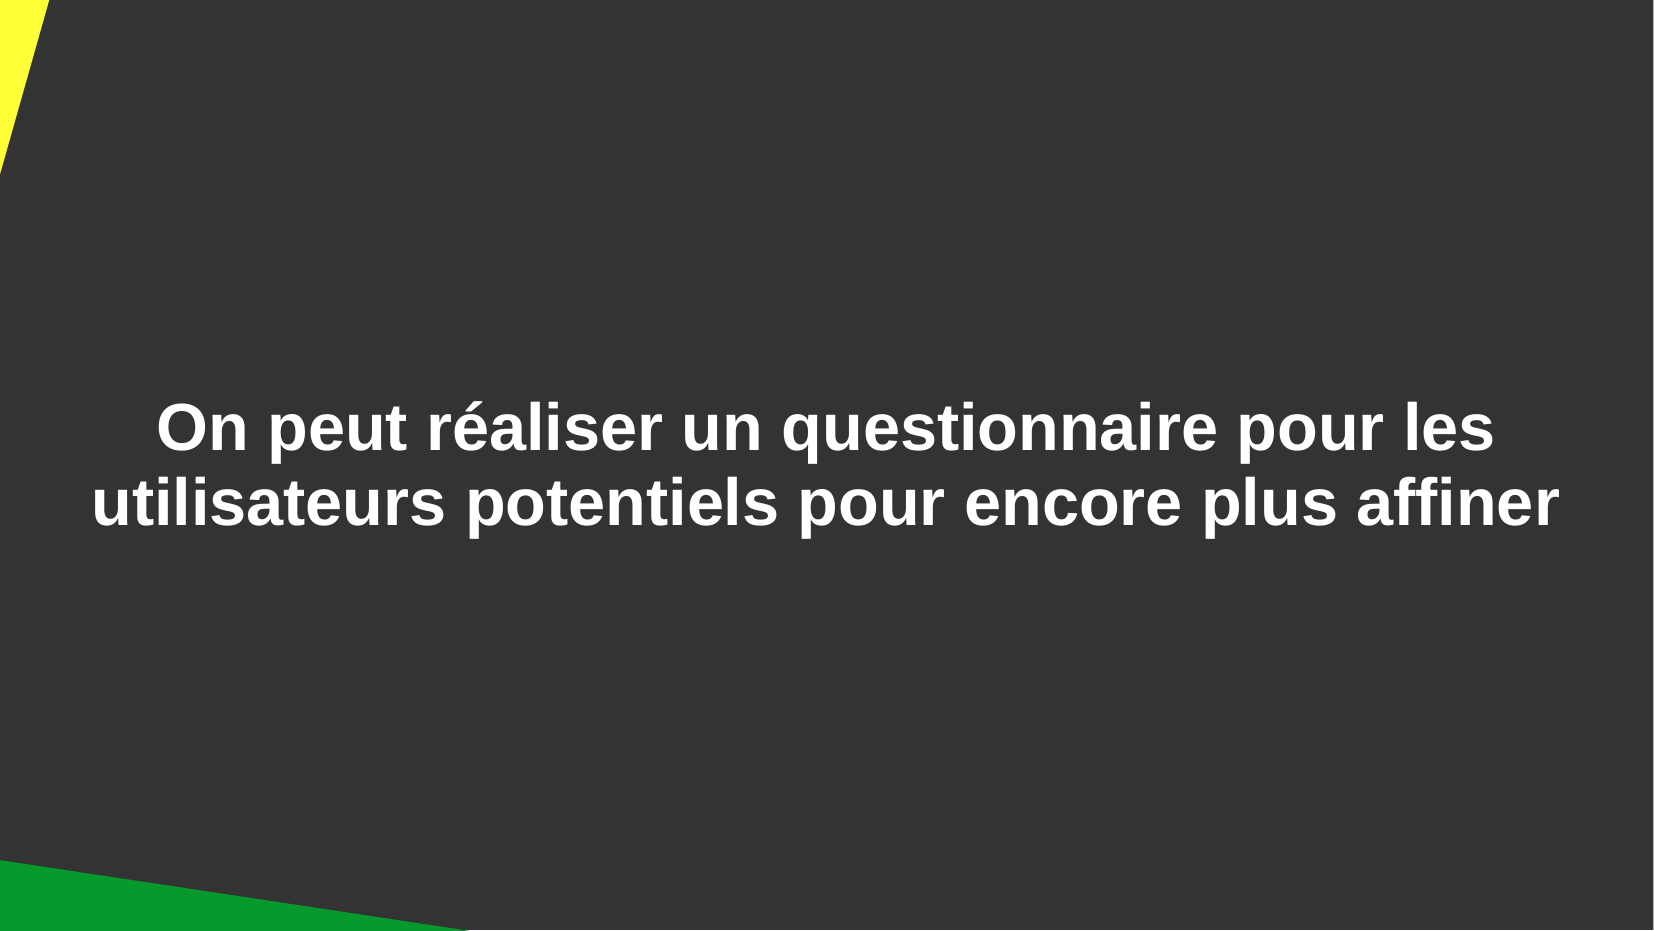

# On peut réaliser un questionnaire pour les utilisateurs potentiels pour encore plus affiner